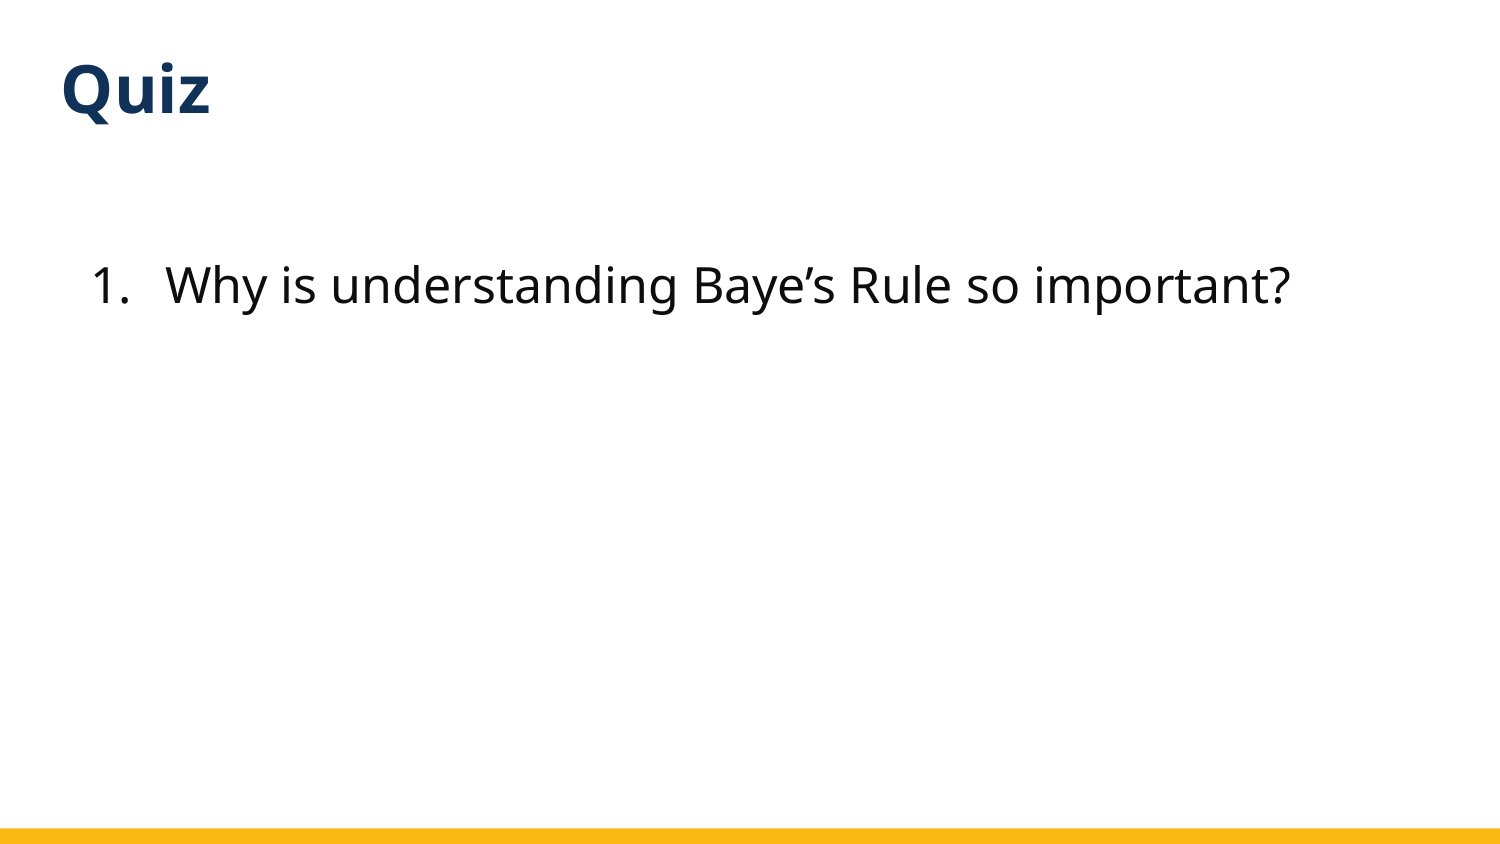

# Quiz
Why is understanding Baye’s Rule so important?